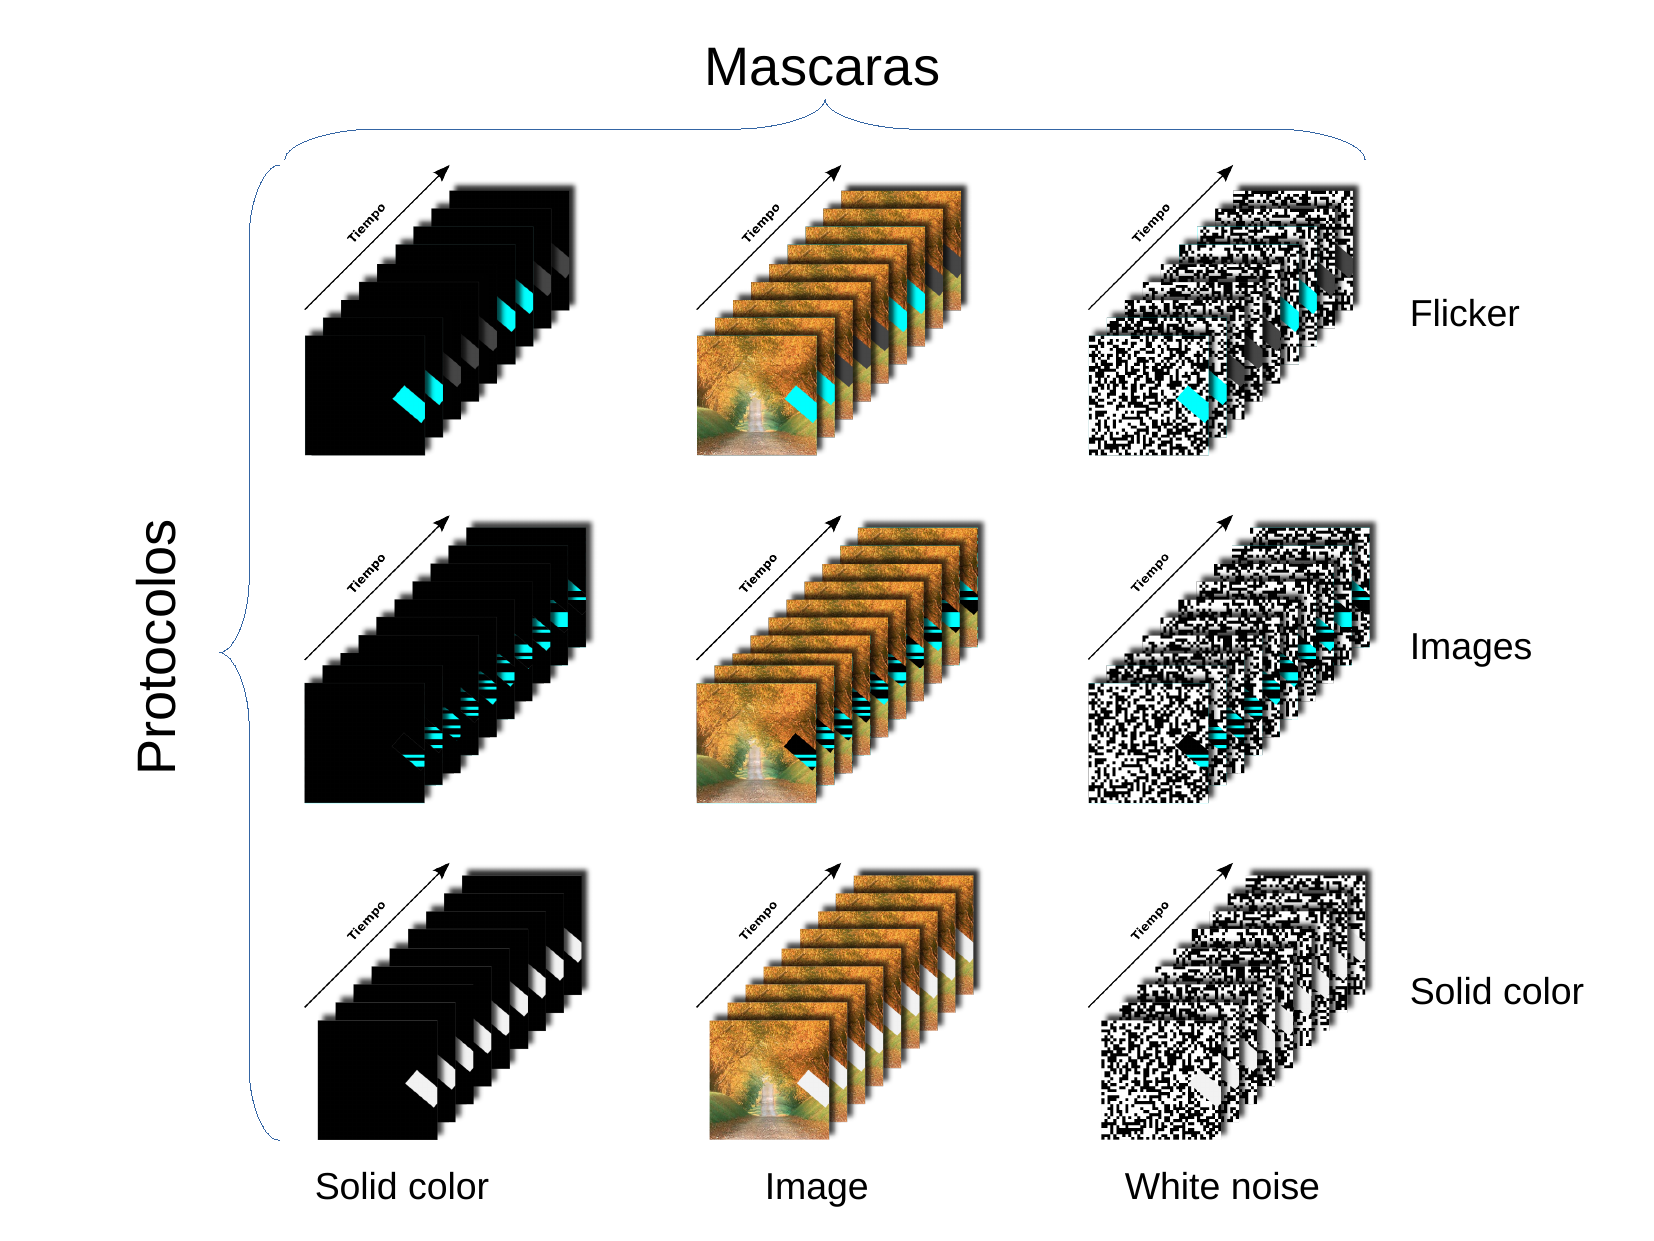

Mascaras
Flicker
Protocolos
Images
Solid color
Solid color
Image
White noise